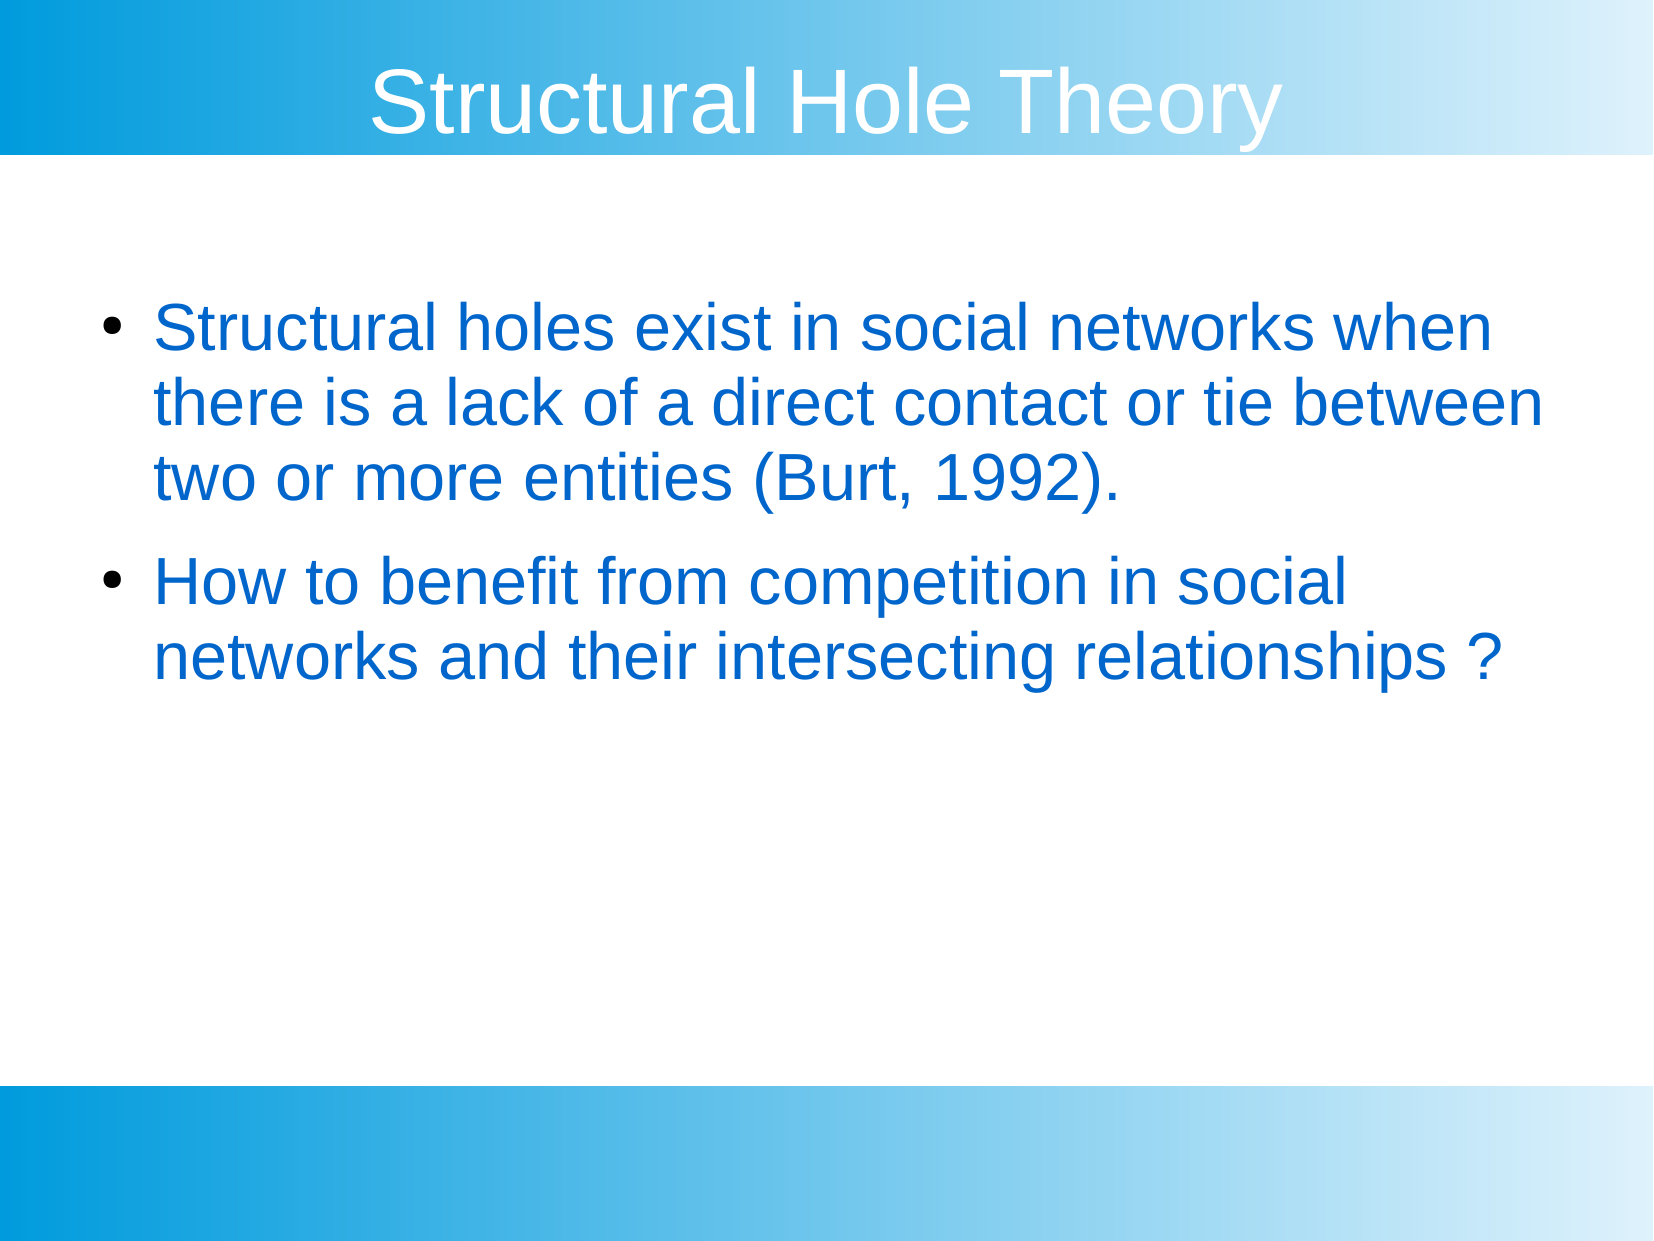

# Structural Hole Theory
Structural holes exist in social networks when there is a lack of a direct contact or tie between two or more entities (Burt, 1992).
How to benefit from competition in social networks and their intersecting relationships ?